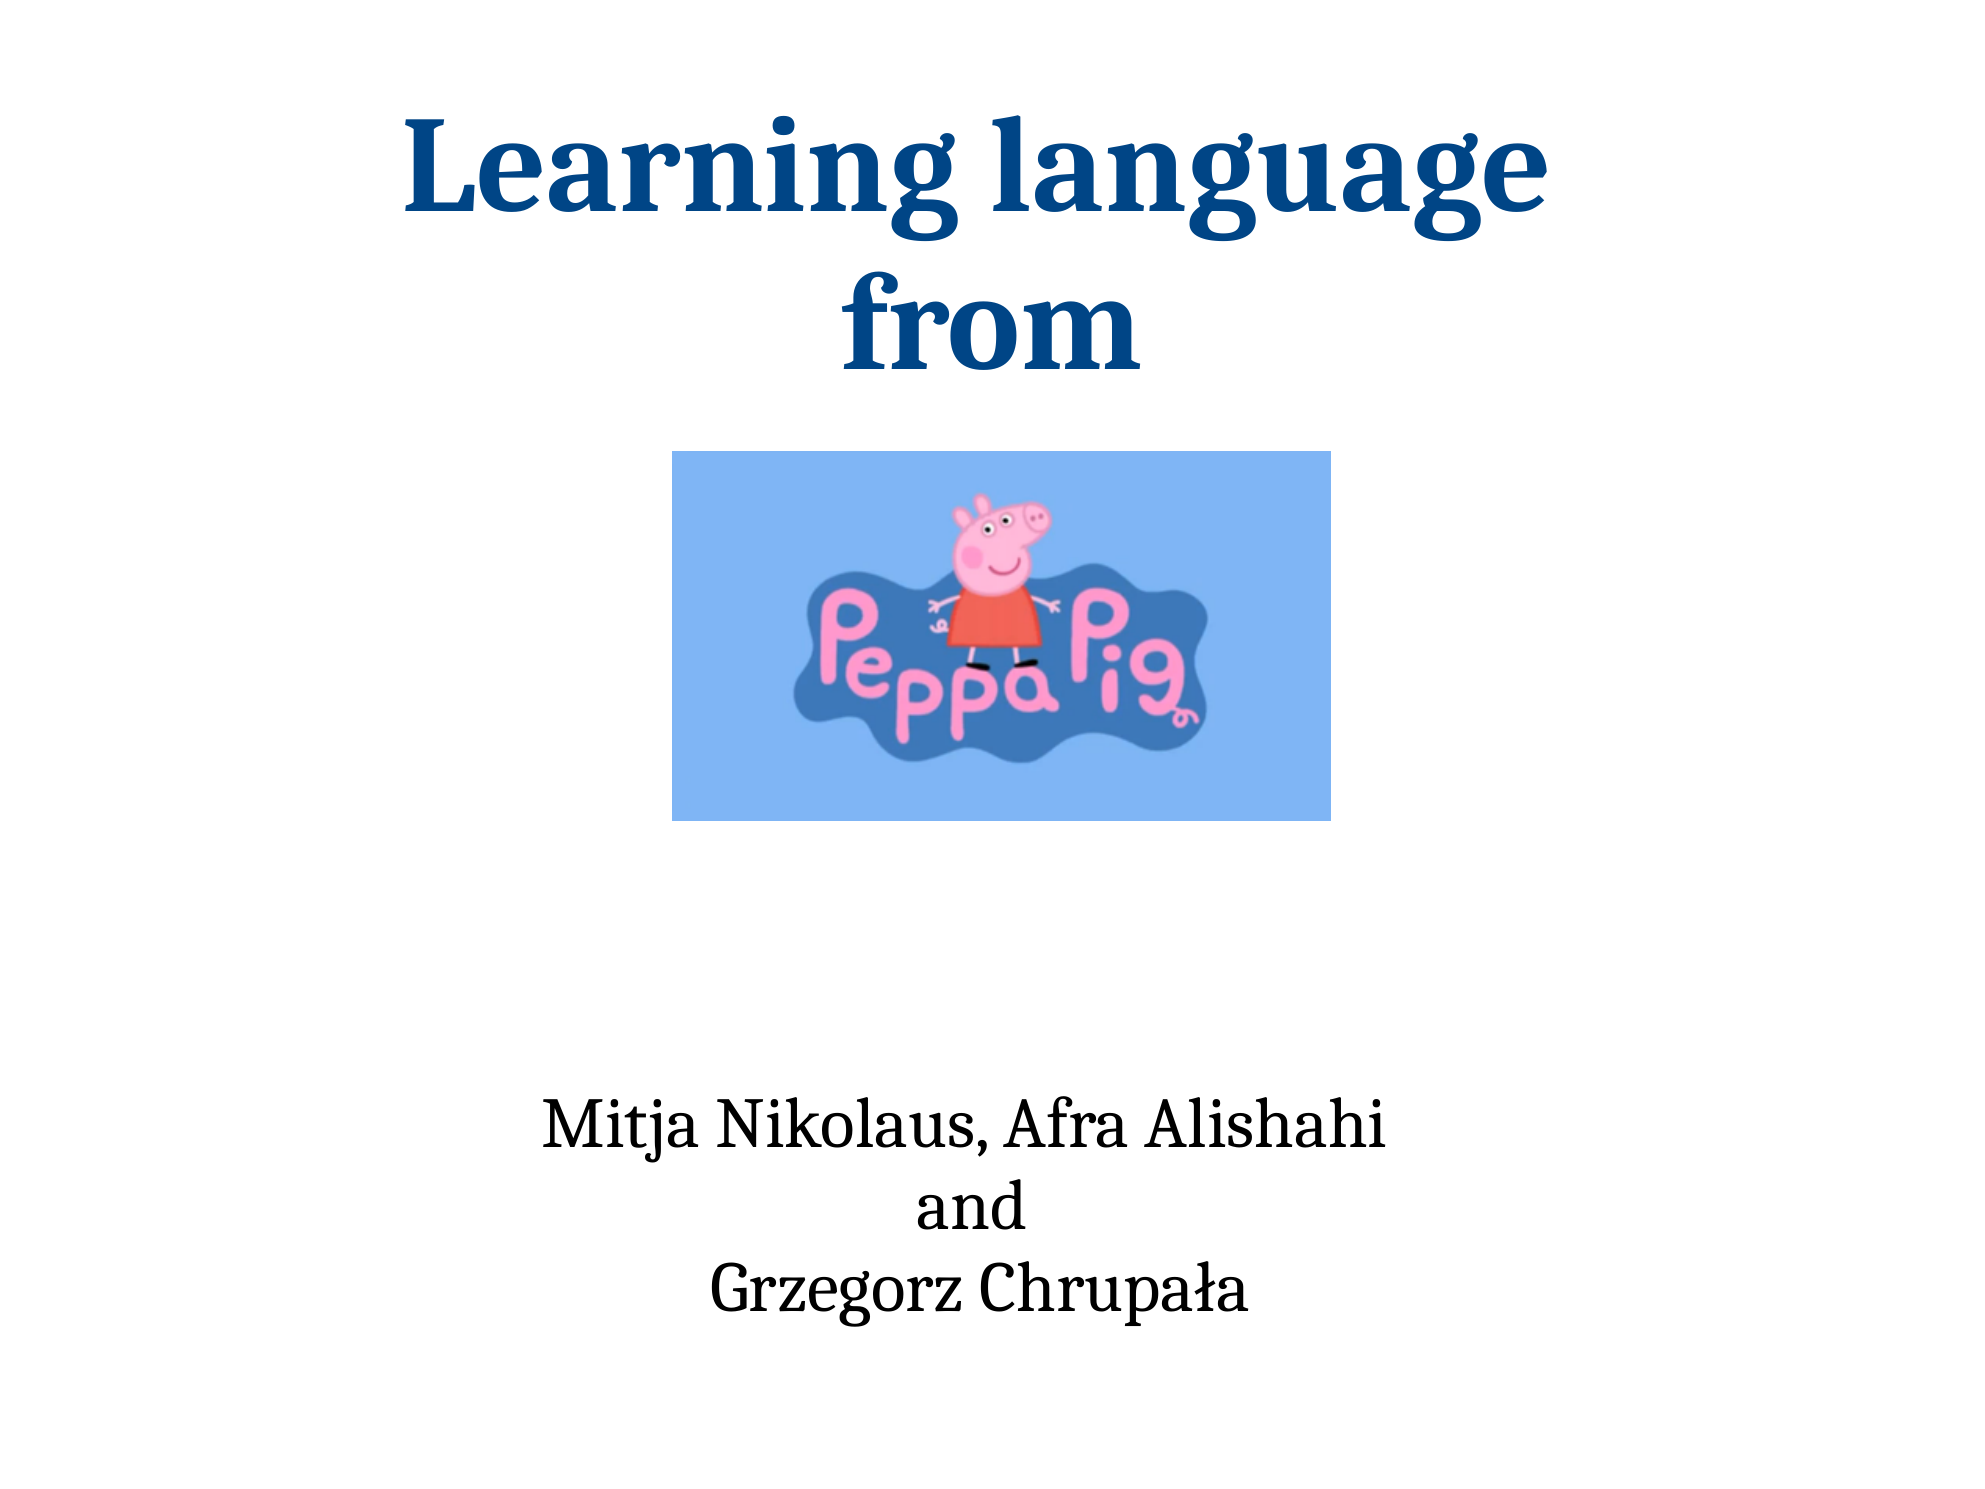

# Learning language from
Mitja Nikolaus, Afra Alishahi
and
 Grzegorz Chrupała